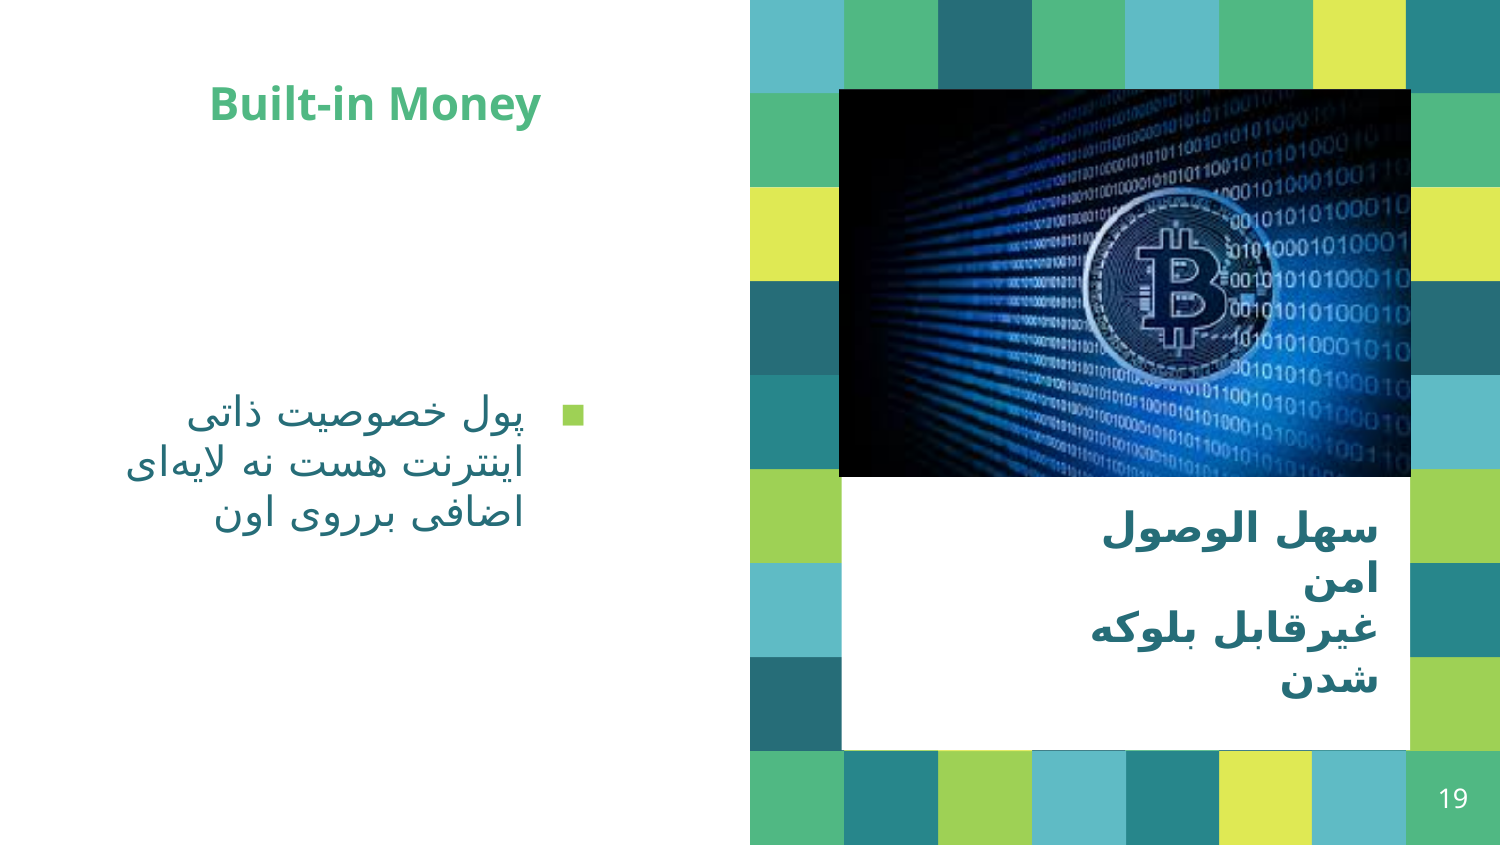

Built-in Money
پول خصوصیت ذاتی اینترنت هست نه لایه‌ای اضافی برروی اون
# سهل الوصول امن غیرقابل بلوکه شدن
19